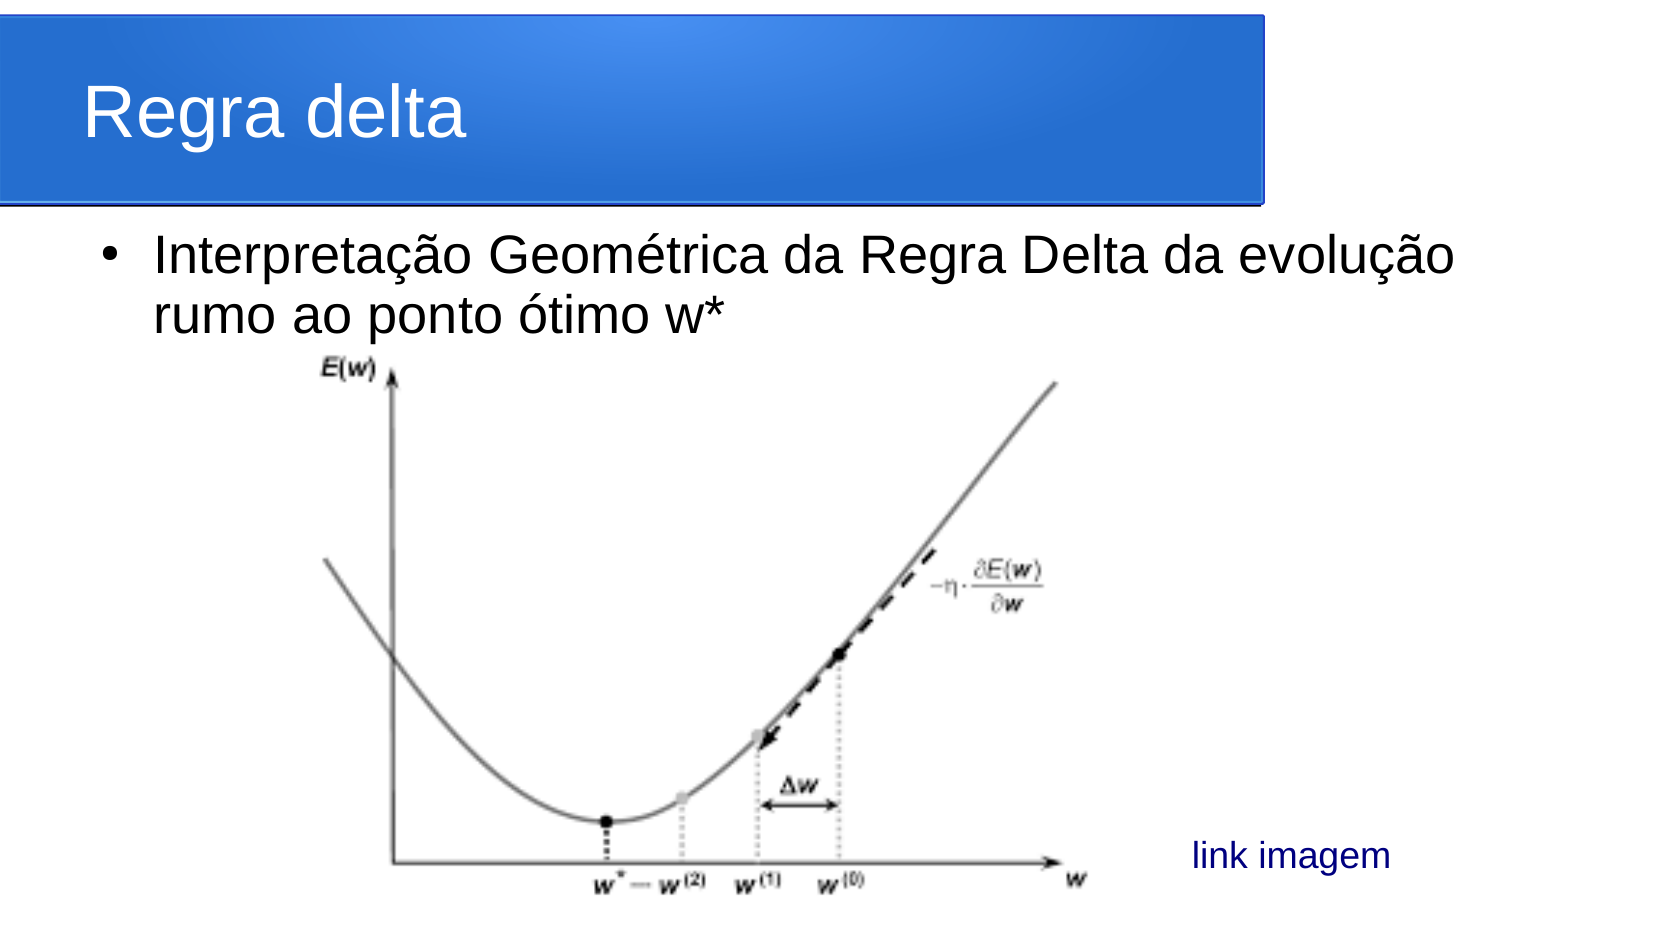

# Regra delta
Interpretação Geométrica da Regra Delta da evolução rumo ao ponto ótimo w*
link imagem